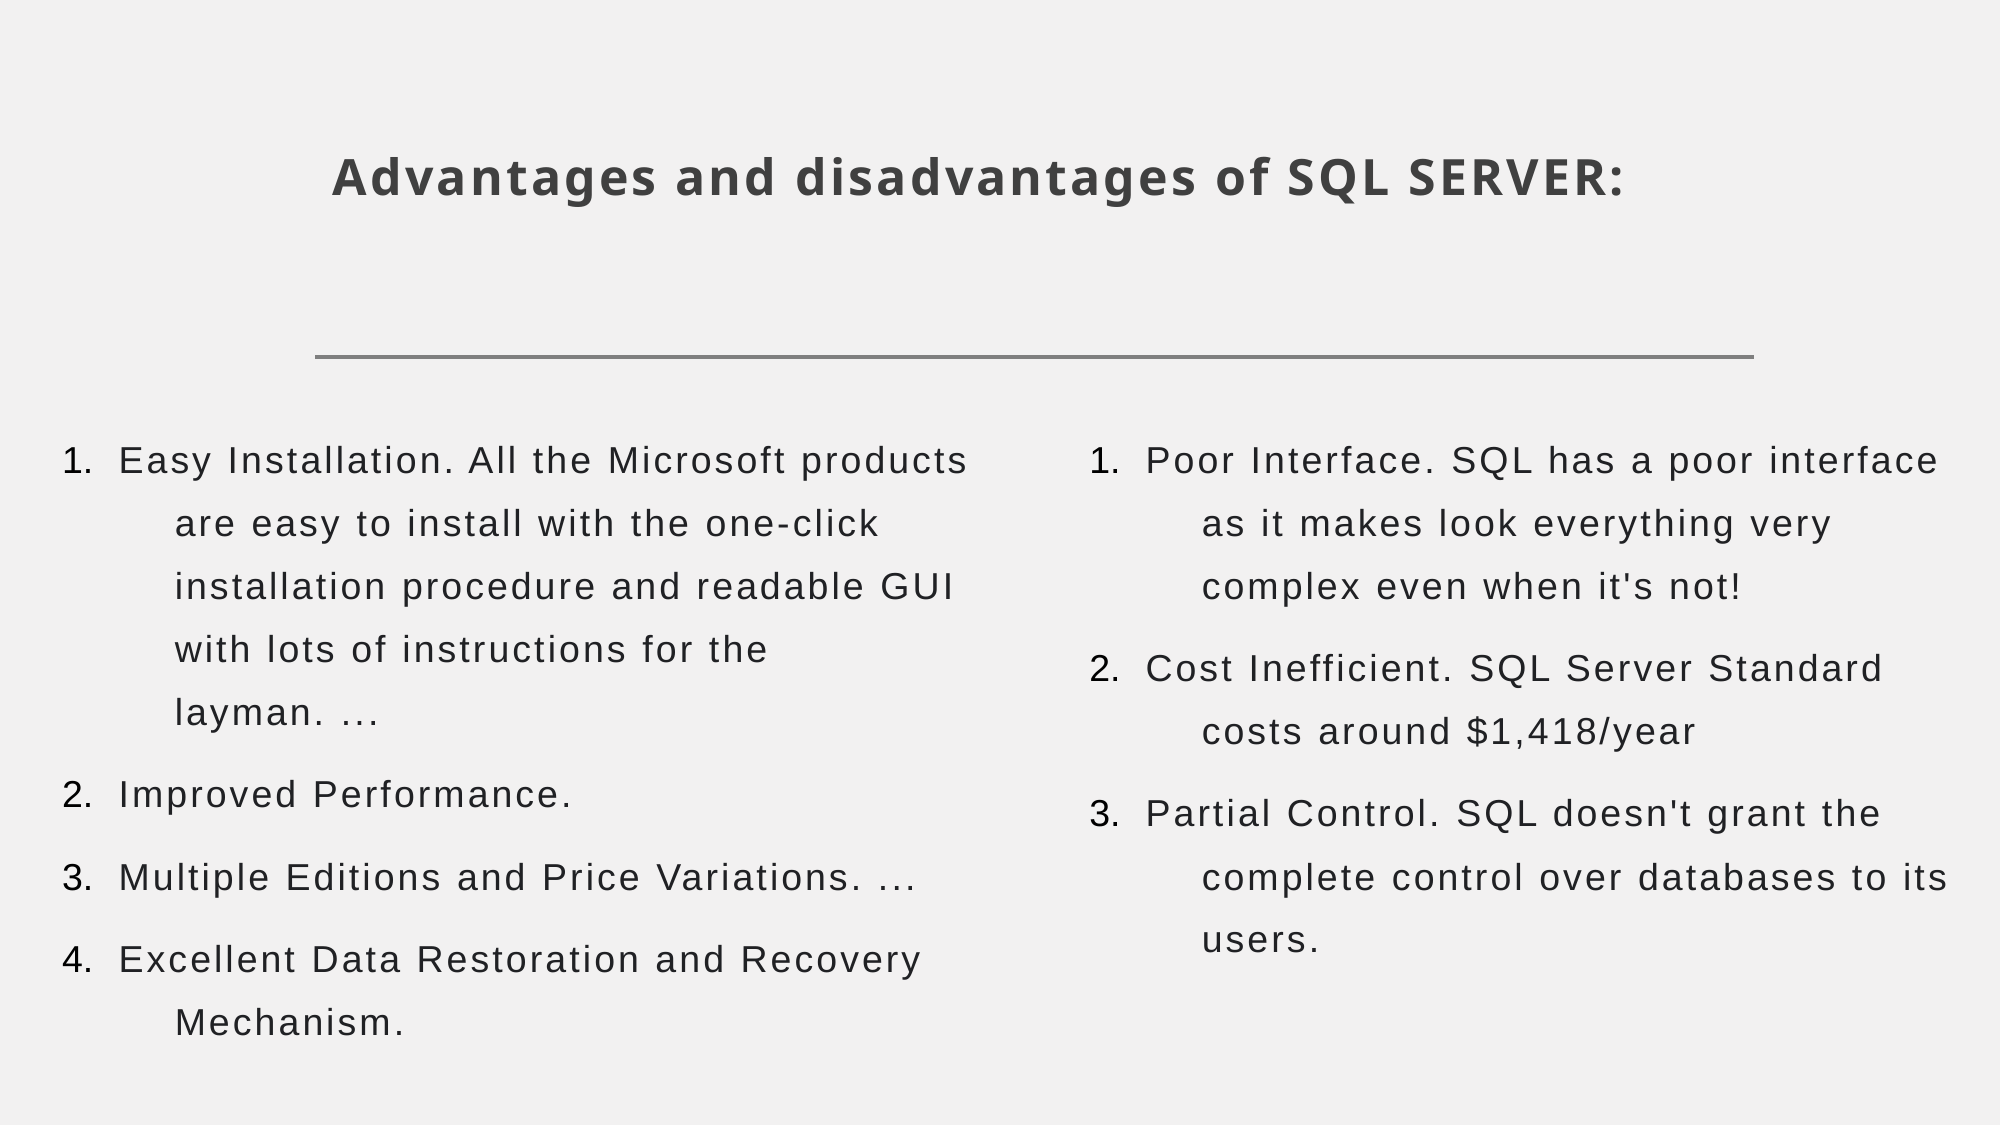

# Advantages and disadvantages of SQL SERVER:
Easy Installation. All the Microsoft products are easy to install with the one-click installation procedure and readable GUI with lots of instructions for the layman. ...
Improved Performance.
Multiple Editions and Price Variations. ...
Excellent Data Restoration and Recovery Mechanism.
Poor Interface. SQL has a poor interface as it makes look everything very complex even when it's not!
Cost Inefficient. SQL Server Standard costs around $1,418/year
Partial Control. SQL doesn't grant the complete control over databases to its users.